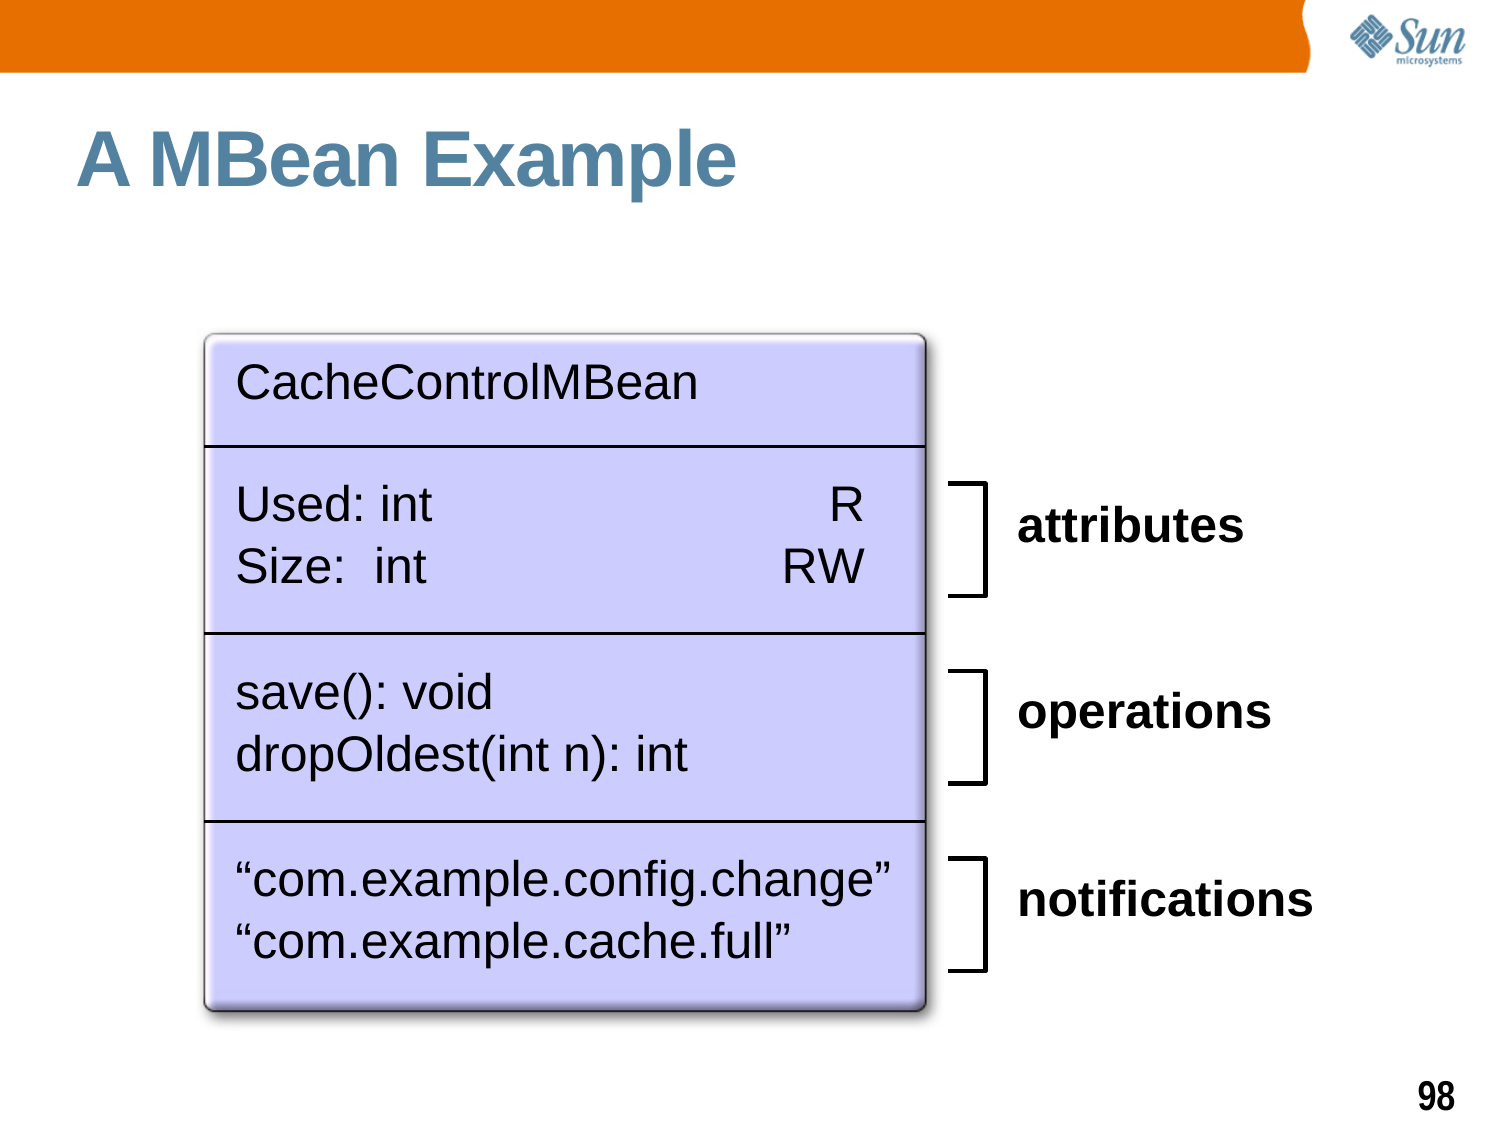

# A MBean Example
CacheControlMBean
Used: int
Size: int
R
RW
attributes
save(): void
dropOldest(int n): int
operations
“com.example.config.change”
“com.example.cache.full”
notifications